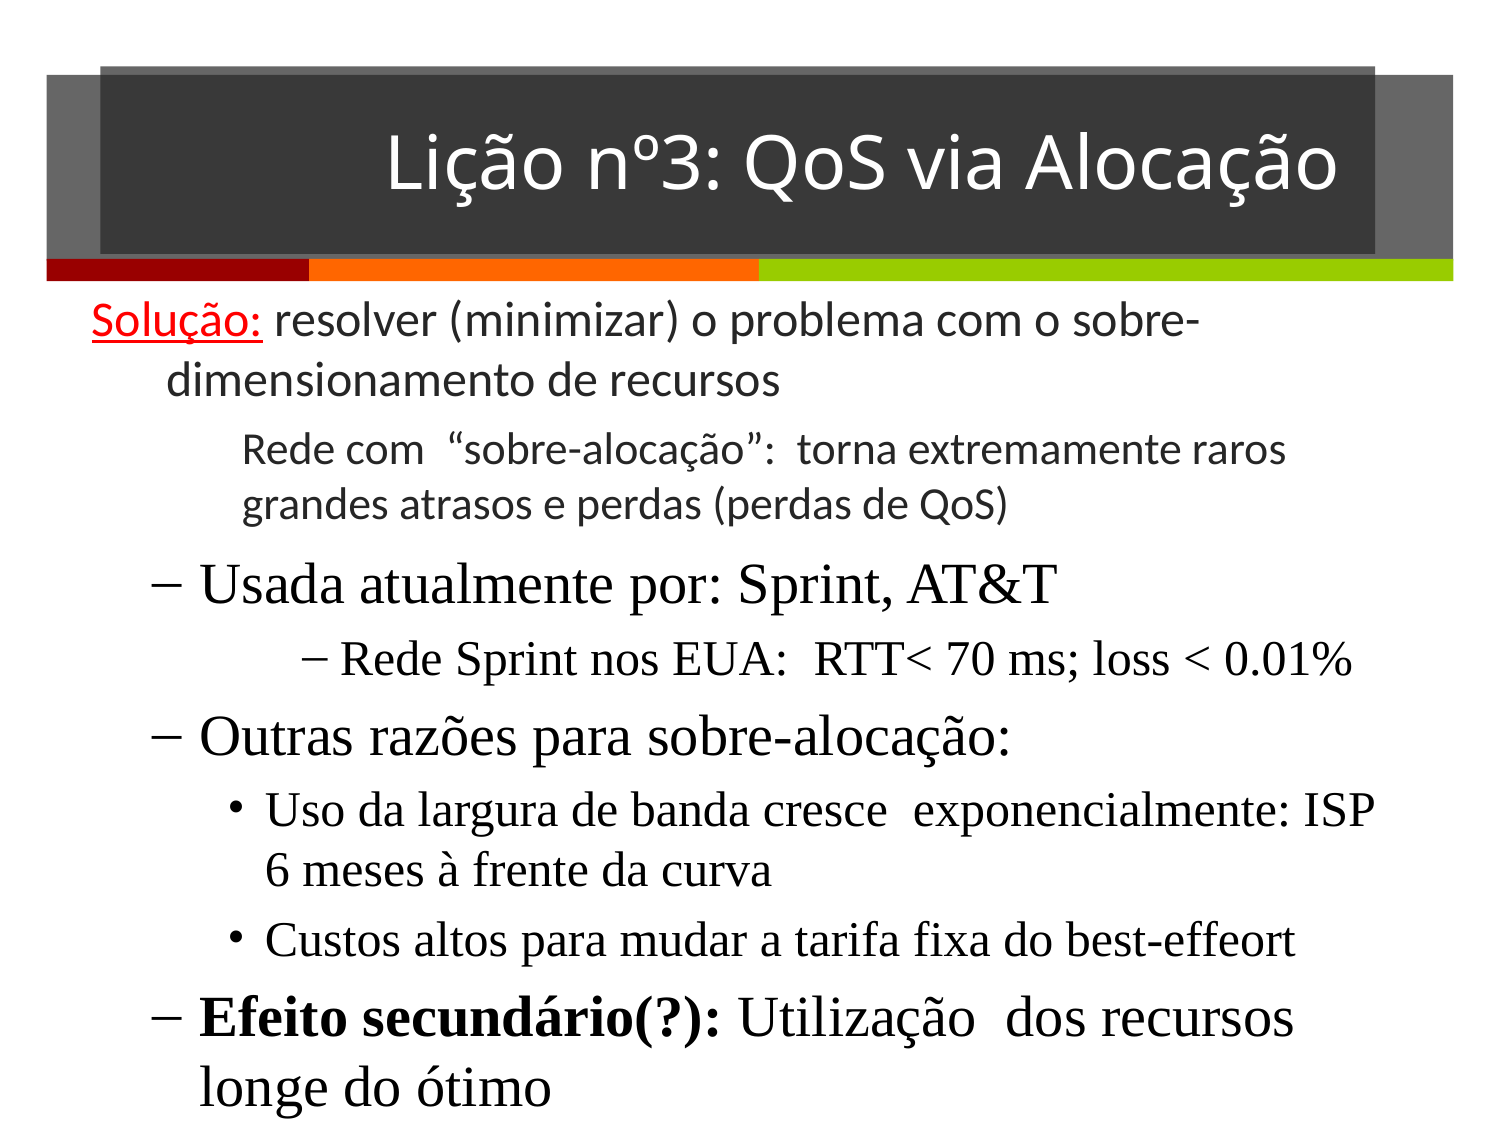

# Lição nº3: QoS via Alocação
Solução: resolver (minimizar) o problema com o sobre-dimensionamento de recursos
Rede com “sobre-alocação”: torna extremamente raros grandes atrasos e perdas (perdas de QoS)
Usada atualmente por: Sprint, AT&T
Rede Sprint nos EUA: RTT< 70 ms; loss < 0.01%
Outras razões para sobre-alocação:
Uso da largura de banda cresce exponencialmente: ISP 6 meses à frente da curva
Custos altos para mudar a tarifa fixa do best-effeort
Efeito secundário(?): Utilização dos recursos longe do ótimo